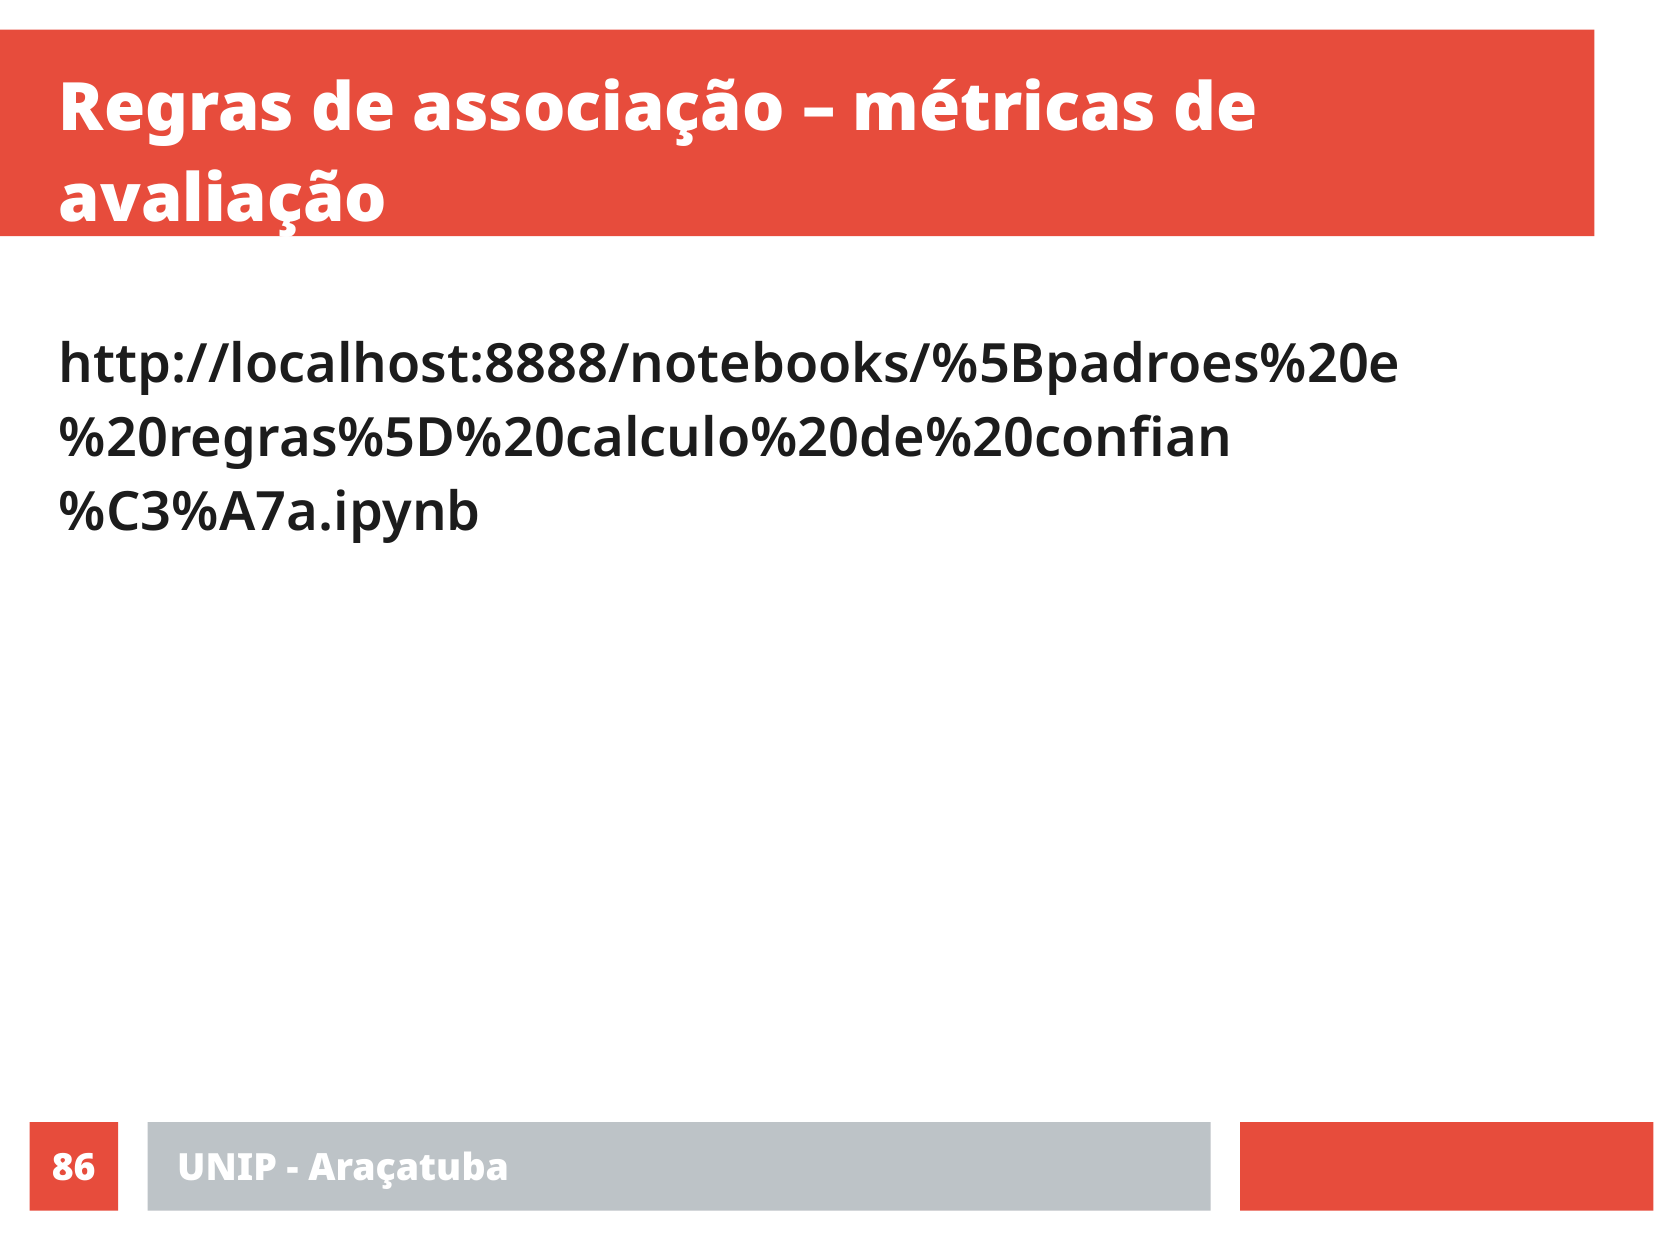

# Regras de associação – métricas de avaliação
http://localhost:8888/notebooks/%5Bpadroes%20e%20regras%5D%20calculo%20de%20confian%C3%A7a.ipynb
86
UNIP - Araçatuba